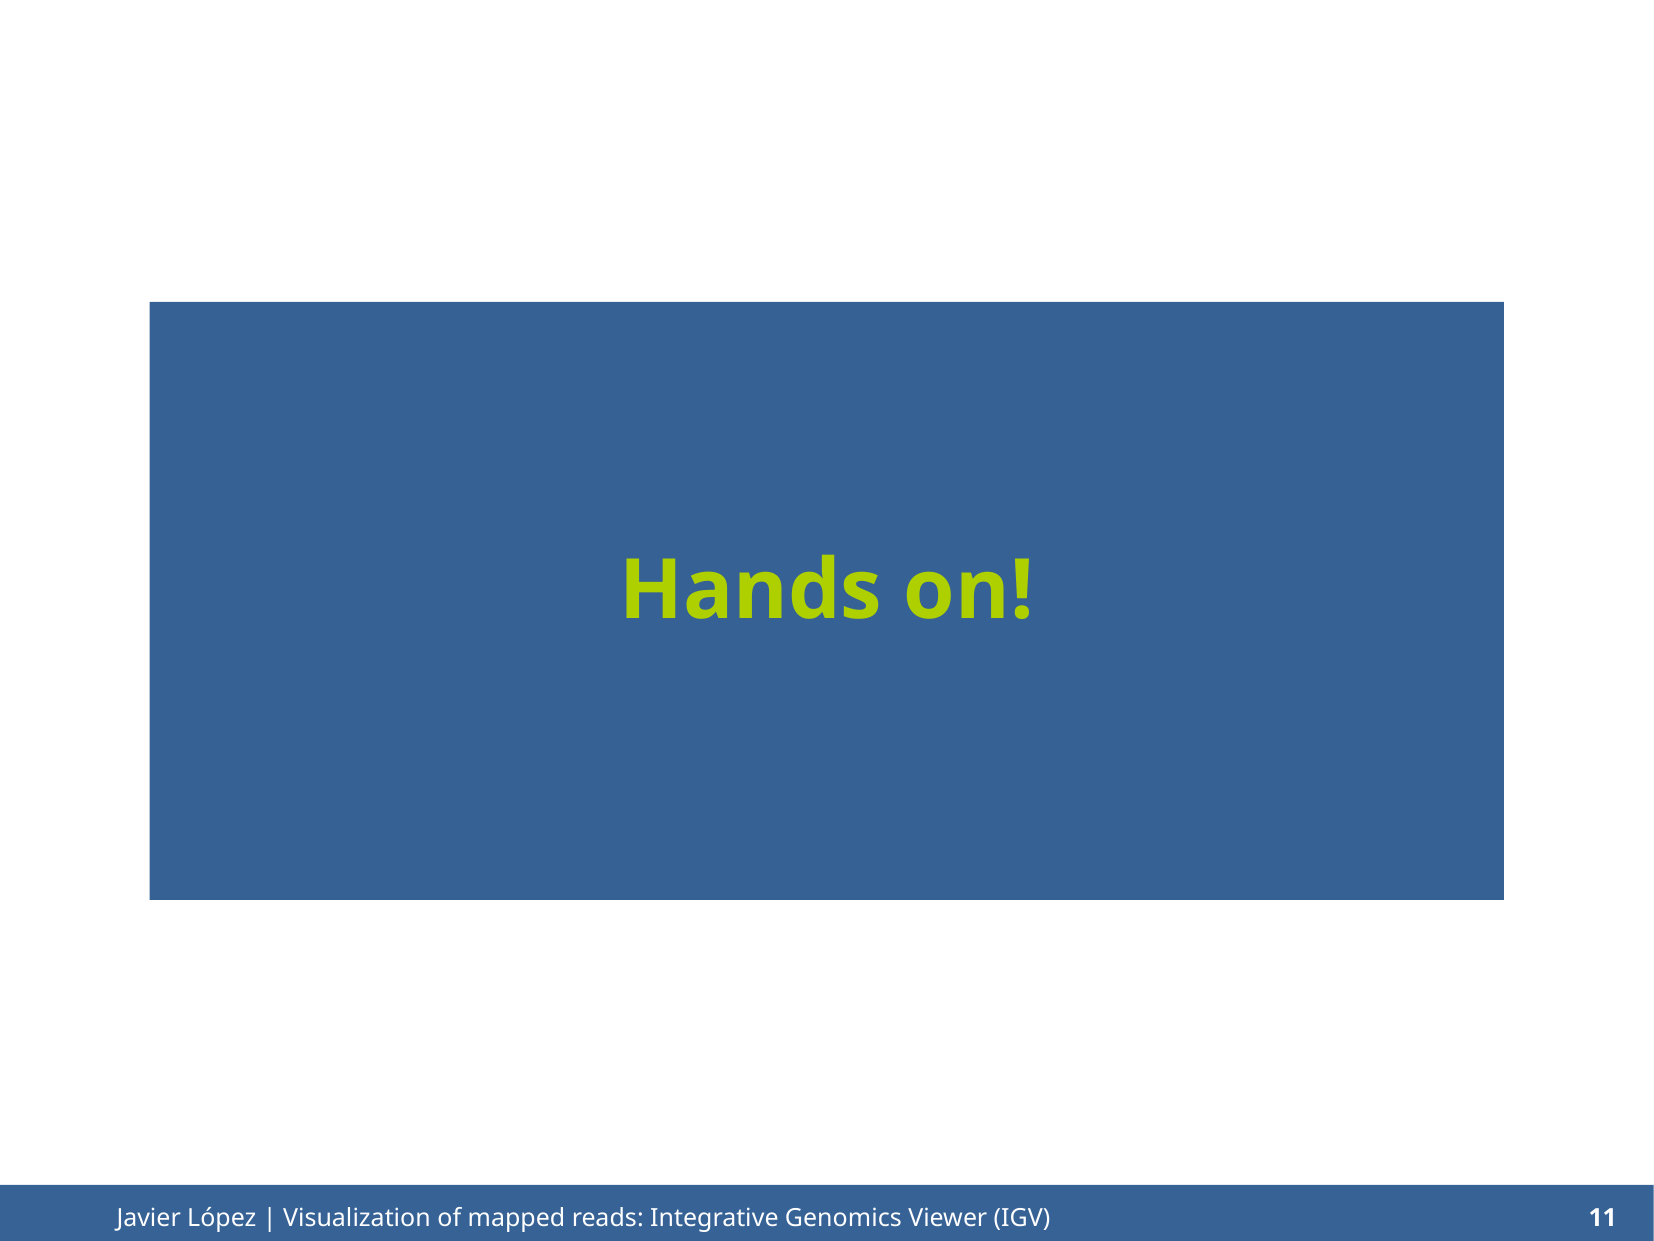

# Hands on!
Javier López | Visualization of mapped reads: Integrative Genomics Viewer (IGV)
11